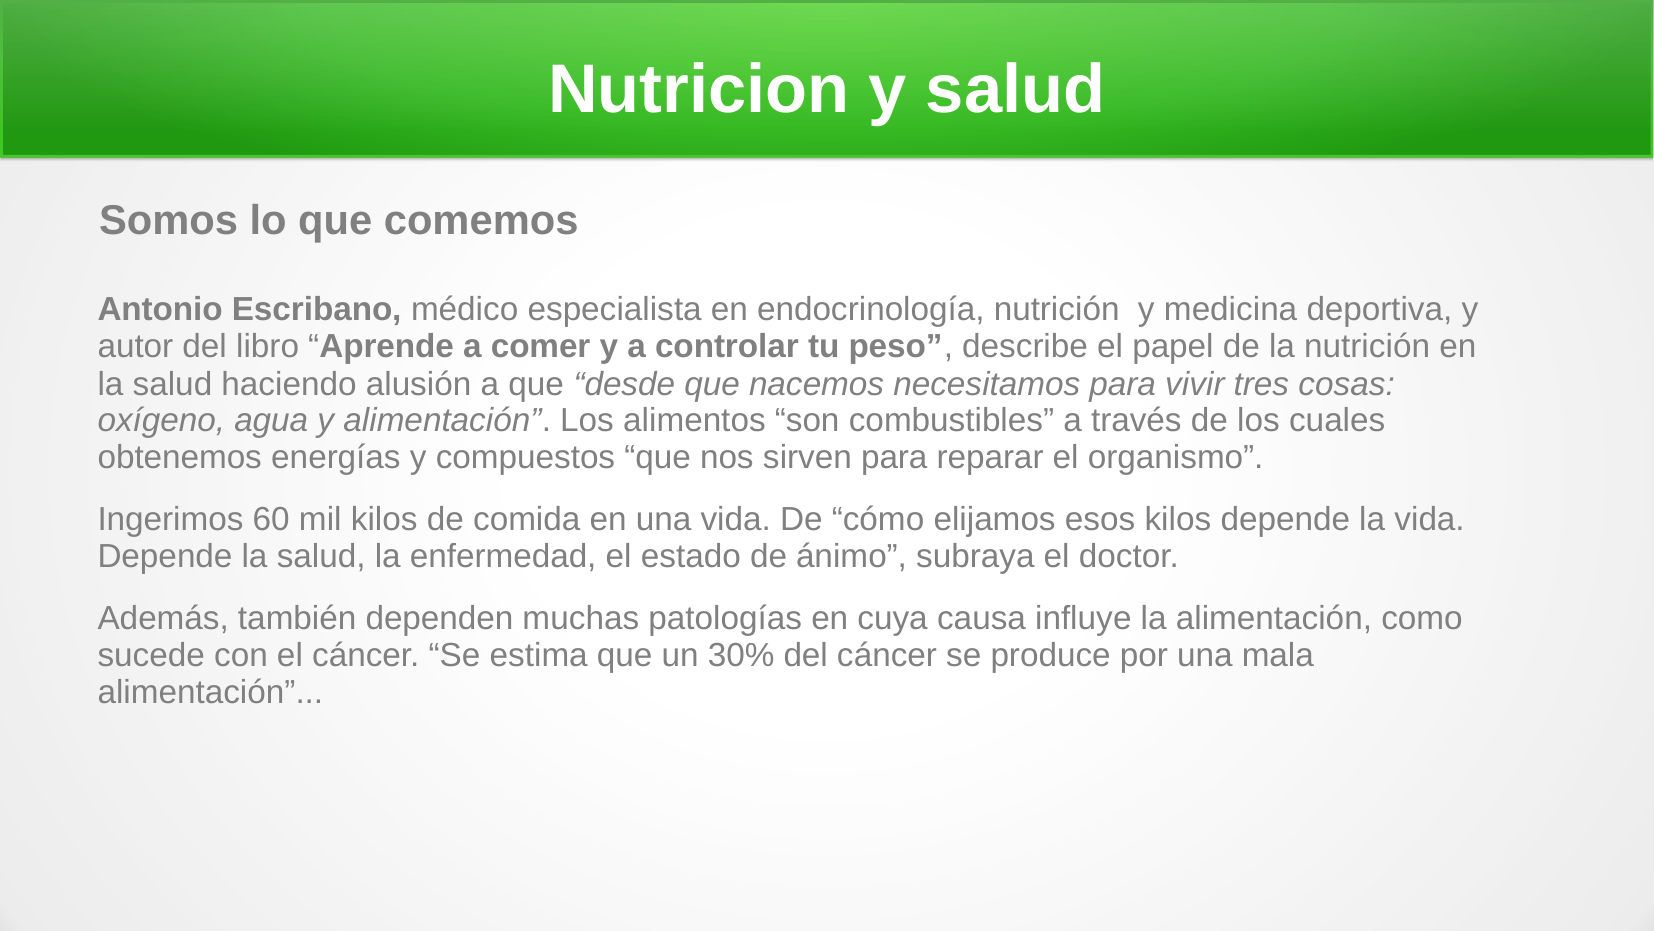

# Nutricion y salud
Somos lo que comemos
Antonio Escribano, médico especialista en endocrinología, nutrición y medicina deportiva, y autor del libro “Aprende a comer y a controlar tu peso”, describe el papel de la nutrición en la salud haciendo alusión a que “desde que nacemos necesitamos para vivir tres cosas: oxígeno, agua y alimentación”. Los alimentos “son combustibles” a través de los cuales obtenemos energías y compuestos “que nos sirven para reparar el organismo”.
Ingerimos 60 mil kilos de comida en una vida. De “cómo elijamos esos kilos depende la vida. Depende la salud, la enfermedad, el estado de ánimo”, subraya el doctor.
Además, también dependen muchas patologías en cuya causa influye la alimentación, como sucede con el cáncer. “Se estima que un 30% del cáncer se produce por una mala alimentación”...